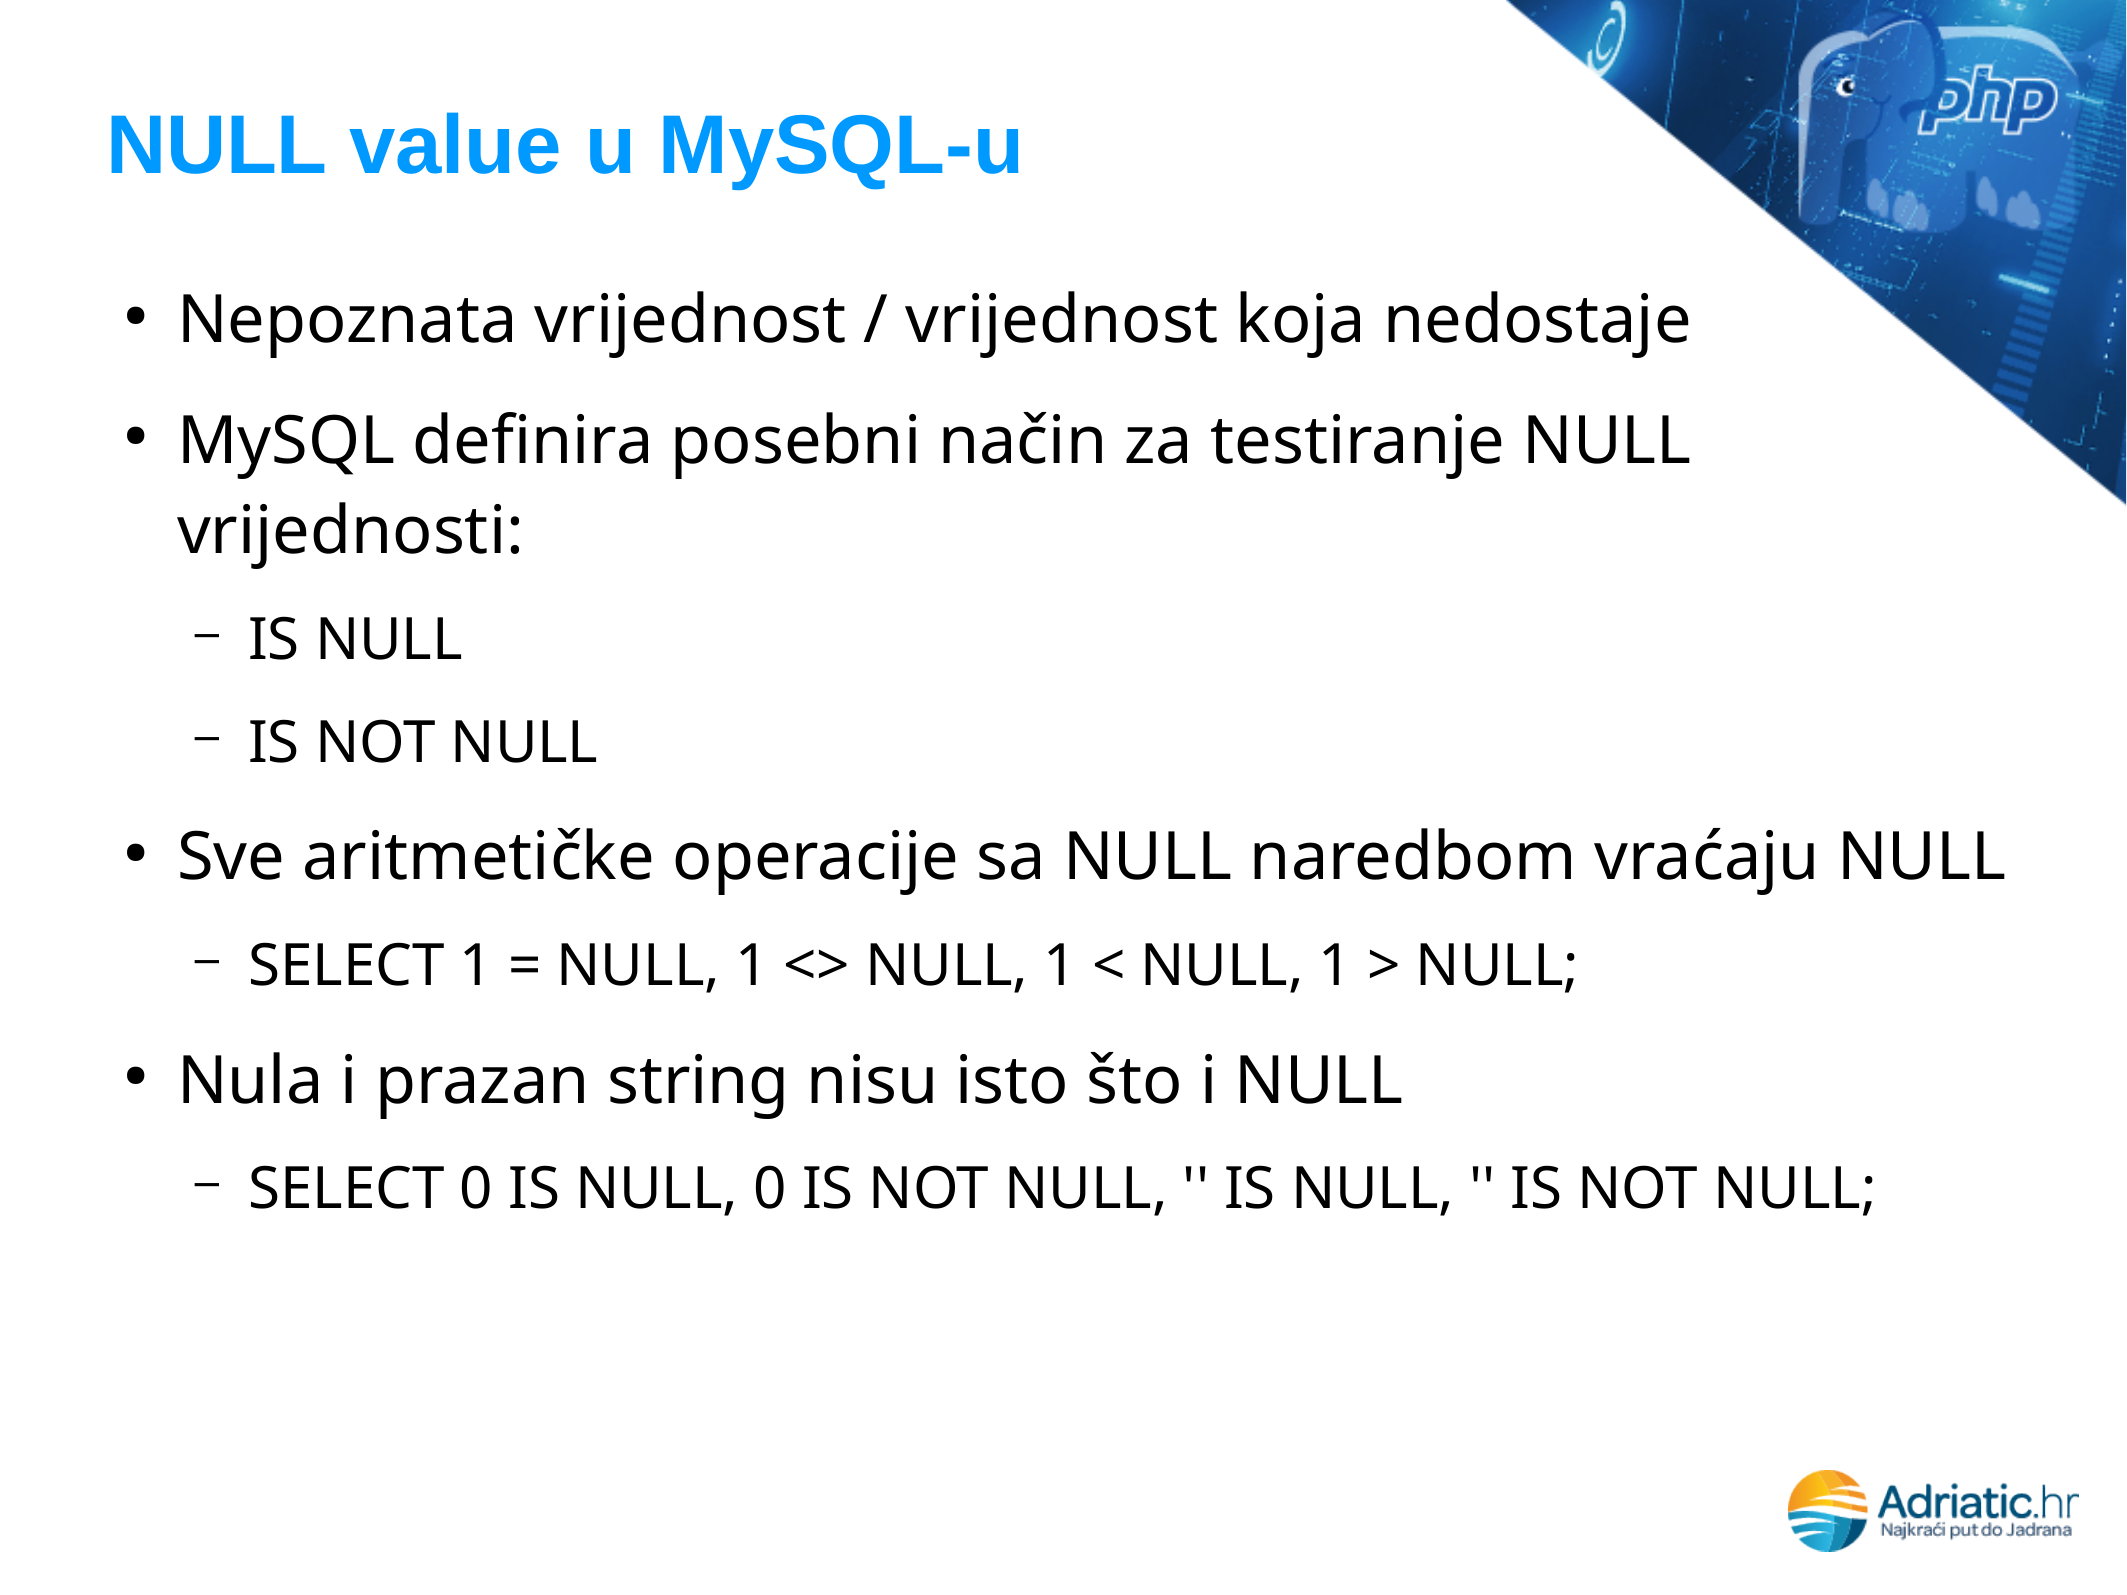

# NULL value u MySQL-u
Nepoznata vrijednost / vrijednost koja nedostaje
MySQL definira posebni način za testiranje NULL vrijednosti:
IS NULL
IS NOT NULL
Sve aritmetičke operacije sa NULL naredbom vraćaju NULL
SELECT 1 = NULL, 1 <> NULL, 1 < NULL, 1 > NULL;
Nula i prazan string nisu isto što i NULL
SELECT 0 IS NULL, 0 IS NOT NULL, '' IS NULL, '' IS NOT NULL;